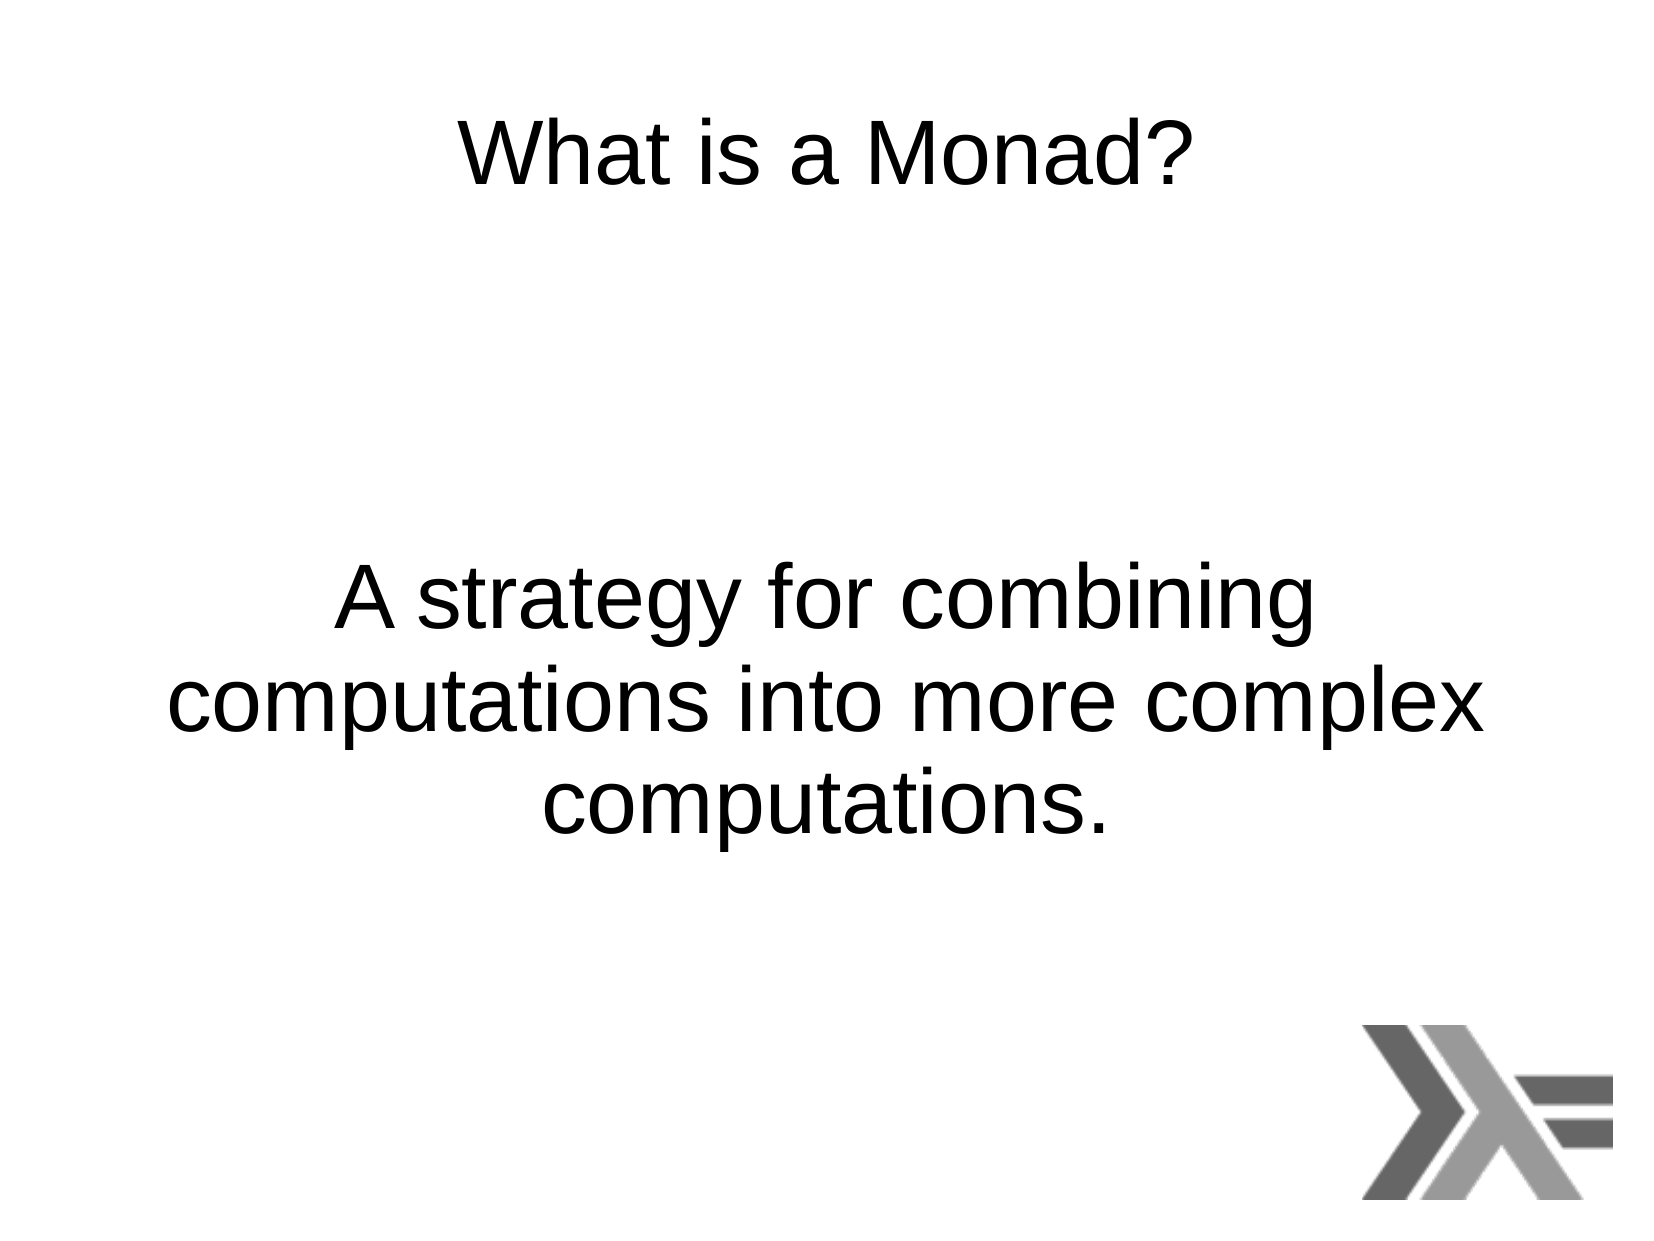

# What is a Monad?
A strategy for combining computations into more complex computations.